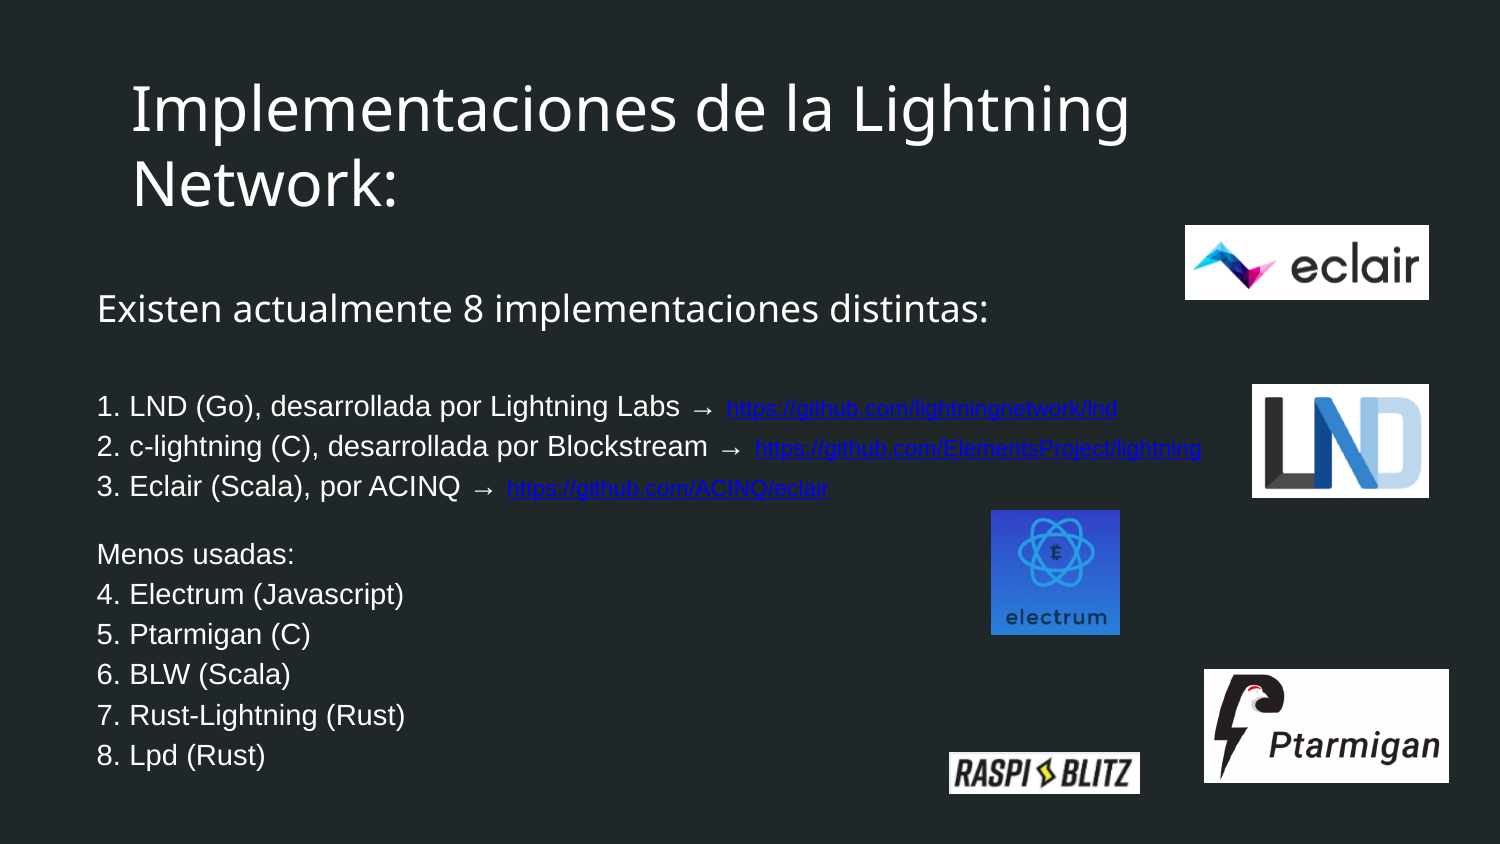

Implementaciones de la Lightning Network:
Existen actualmente 8 implementaciones distintas:
1. LND (Go), desarrollada por Lightning Labs → https://github.com/lightningnetwork/lnd
2. c-lightning (C), desarrollada por Blockstream → https://github.com/ElementsProject/lightning
3. Eclair (Scala), por ACINQ → https://github.com/ACINQ/eclair
Menos usadas:
4. Electrum (Javascript)
5. Ptarmigan (C)
6. BLW (Scala)
7. Rust-Lightning (Rust)
8. Lpd (Rust)